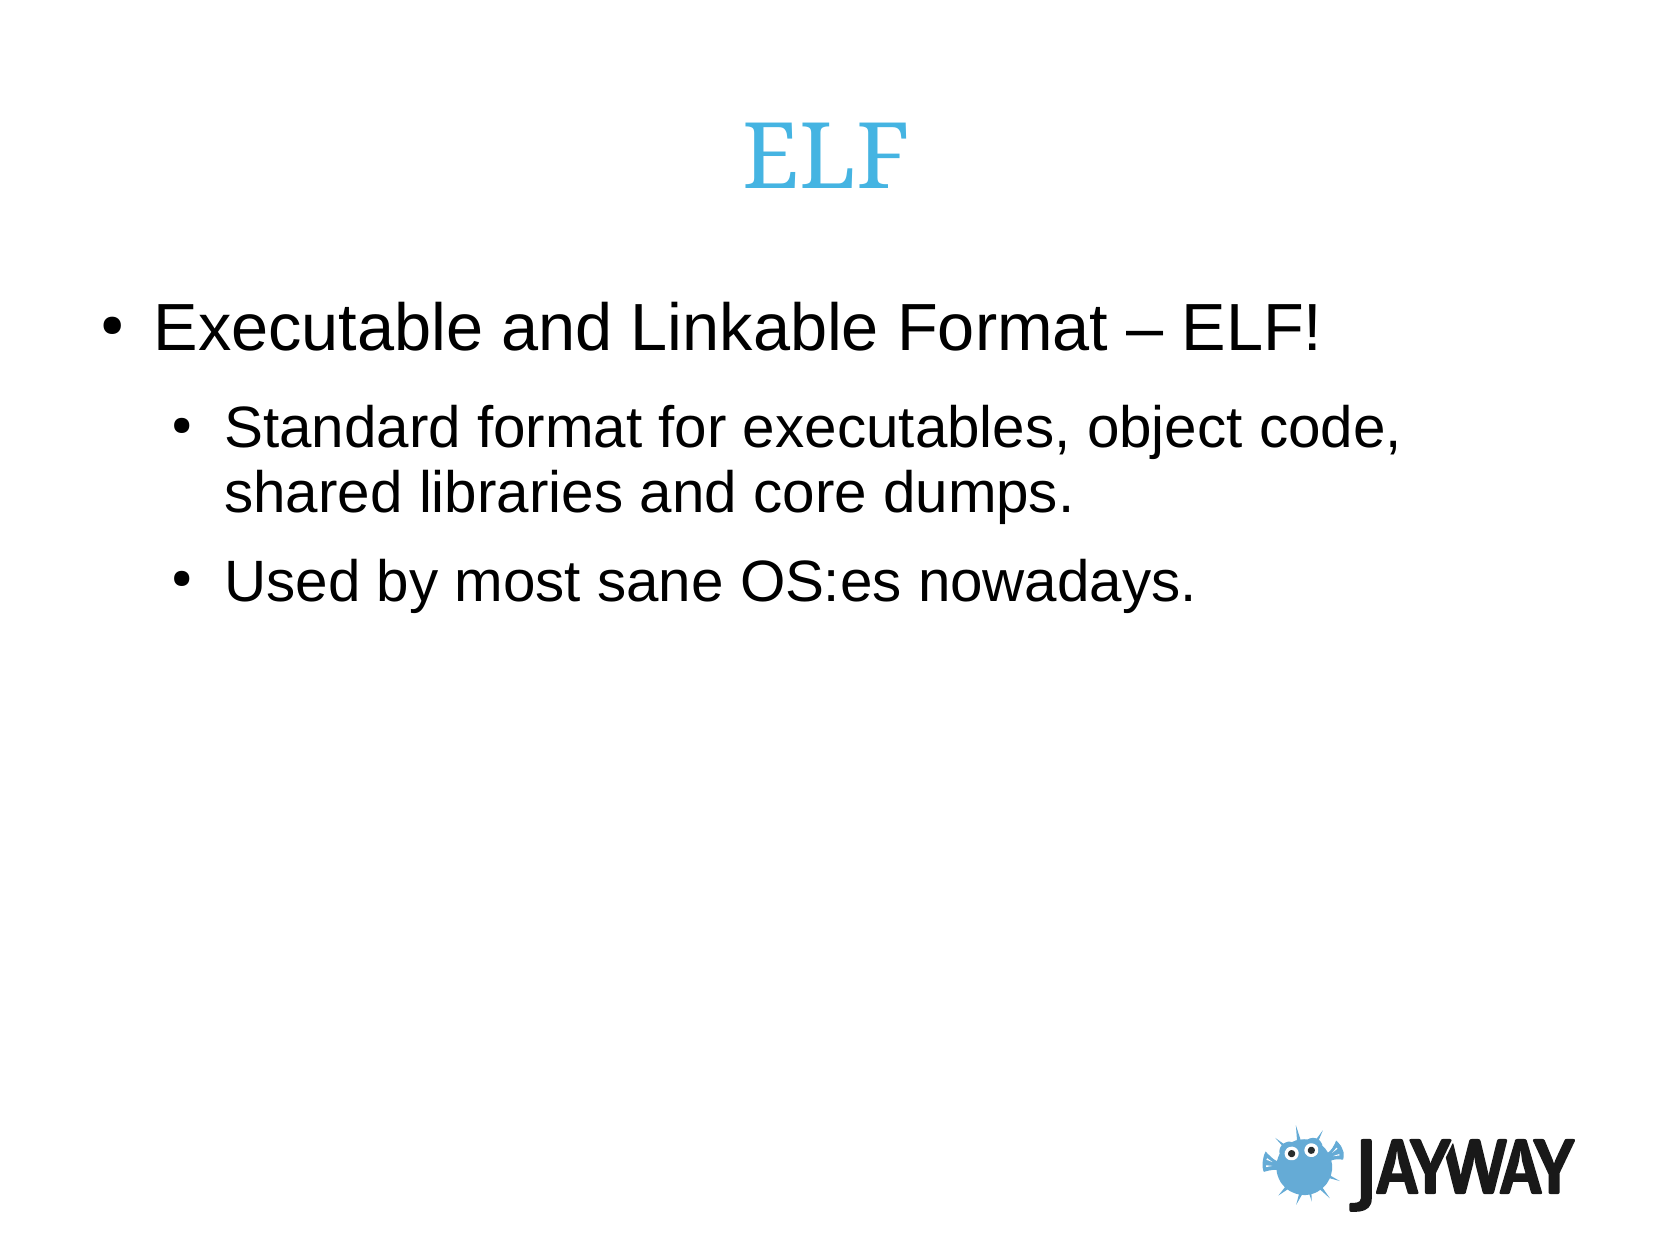

# ELF
Executable and Linkable Format – ELF!
Standard format for executables, object code, shared libraries and core dumps.
Used by most sane OS:es nowadays.